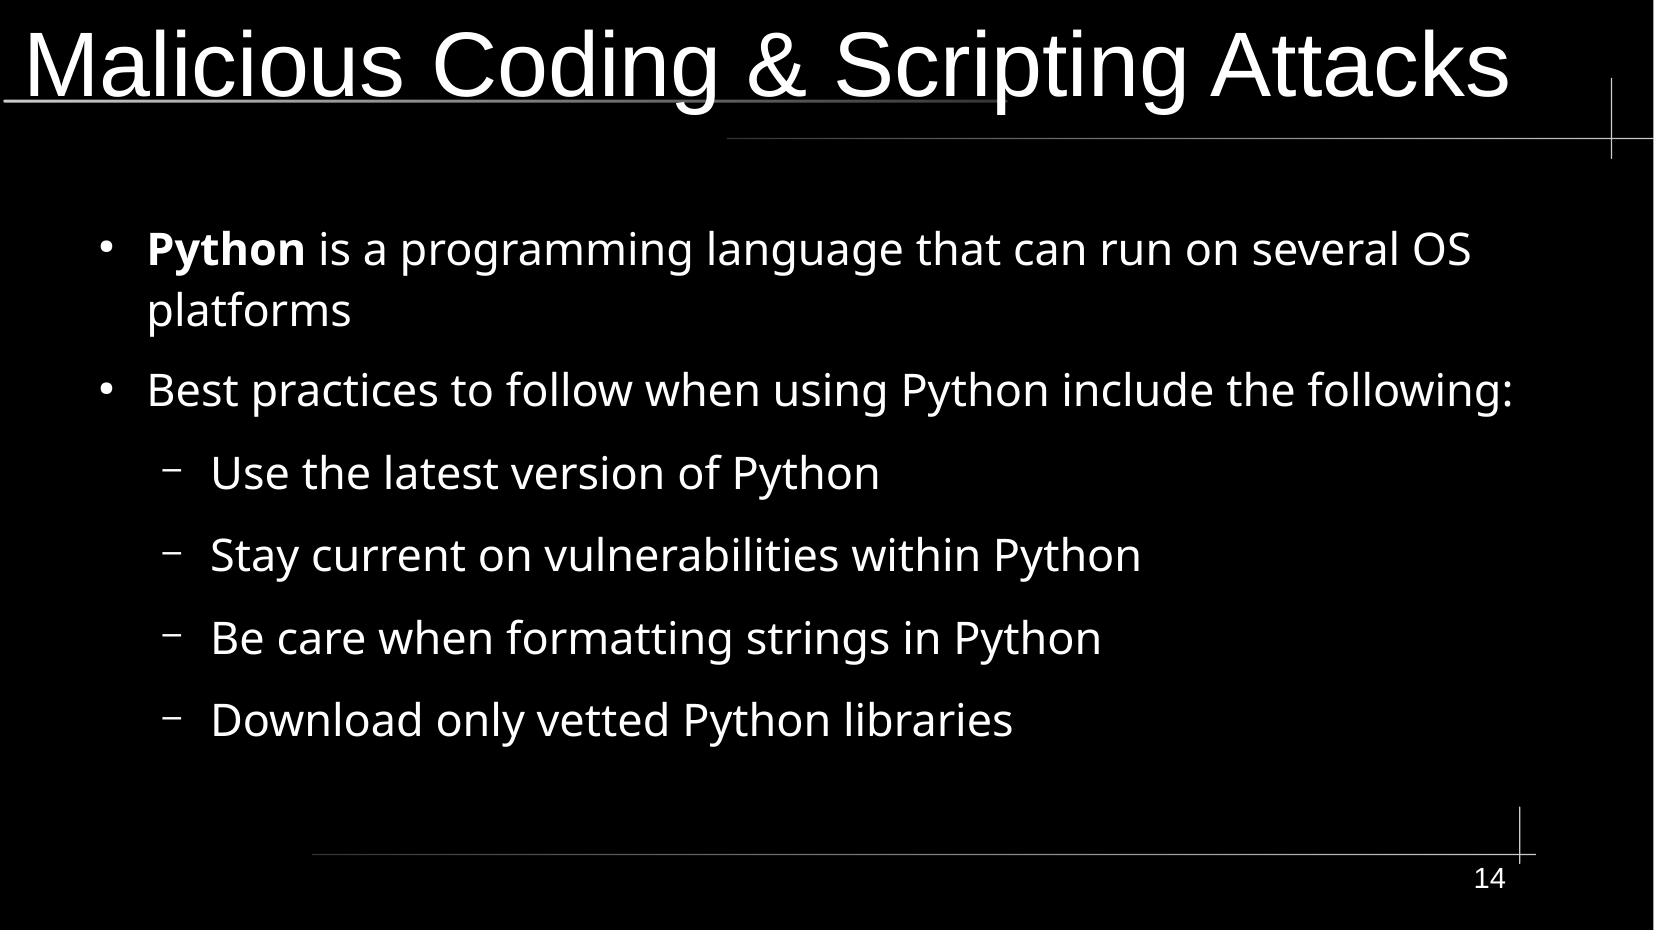

# Malicious Coding & Scripting Attacks
Python is a programming language that can run on several OS platforms
Best practices to follow when using Python include the following:
Use the latest version of Python
Stay current on vulnerabilities within Python
Be care when formatting strings in Python
Download only vetted Python libraries
14